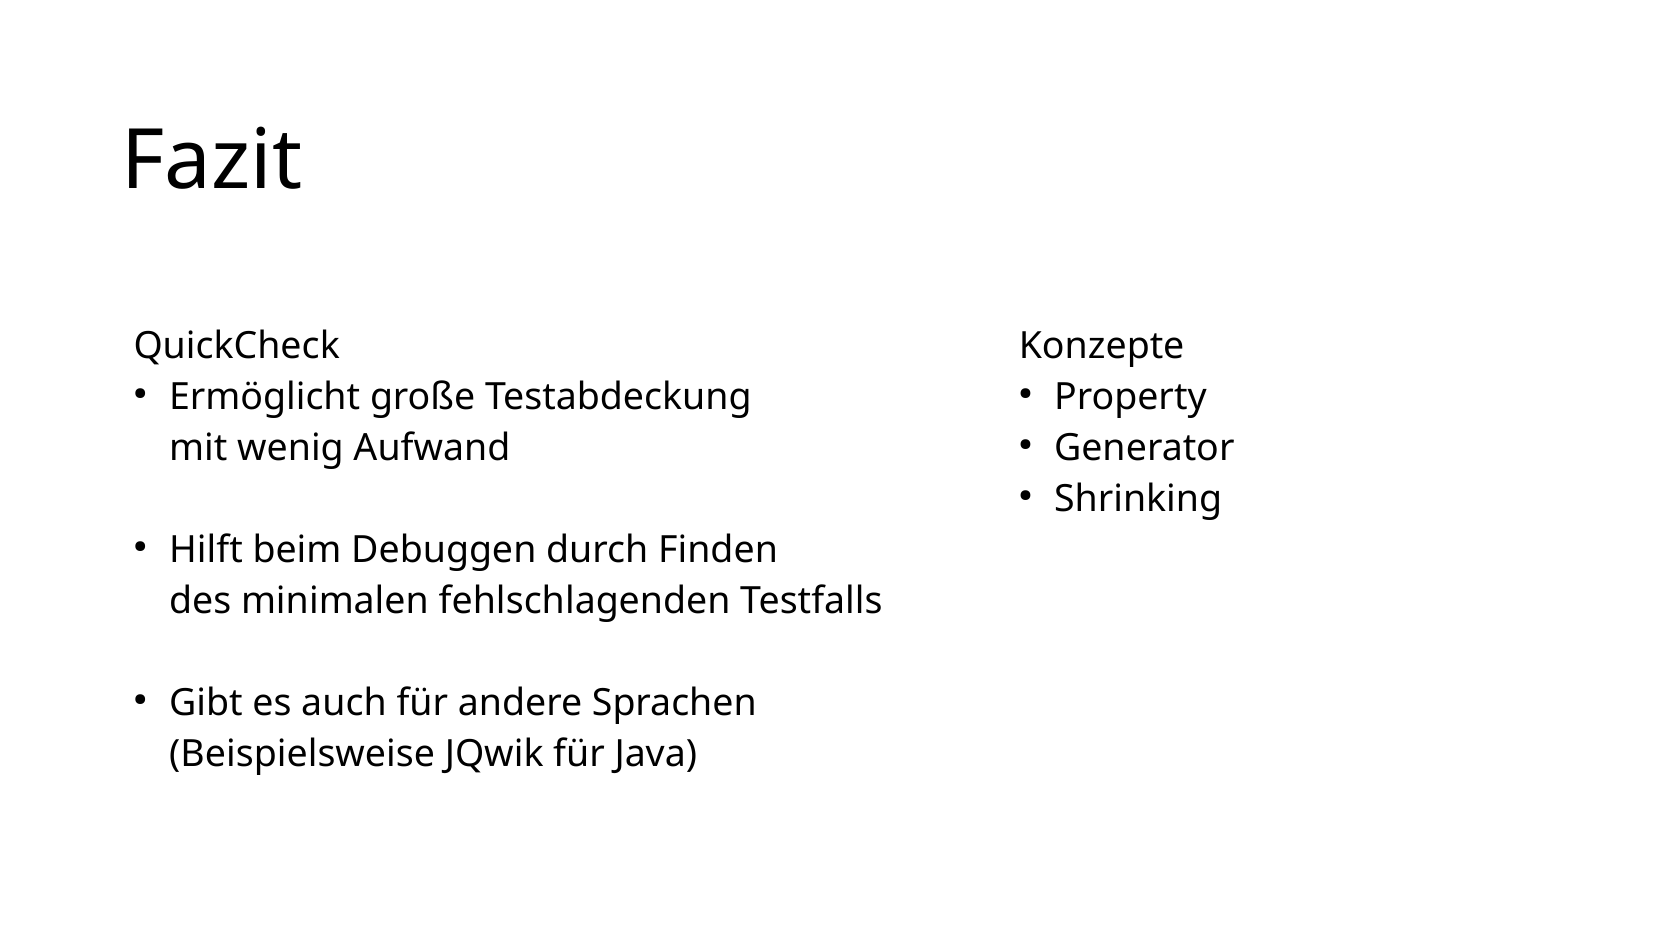

Fazit
QuickCheck
Ermöglicht große Testabdeckung
mit wenig Aufwand
Hilft beim Debuggen durch Finden
des minimalen fehlschlagenden Testfalls
Gibt es auch für andere Sprachen
(Beispielsweise JQwik für Java)
Konzepte
Property
Generator
Shrinking